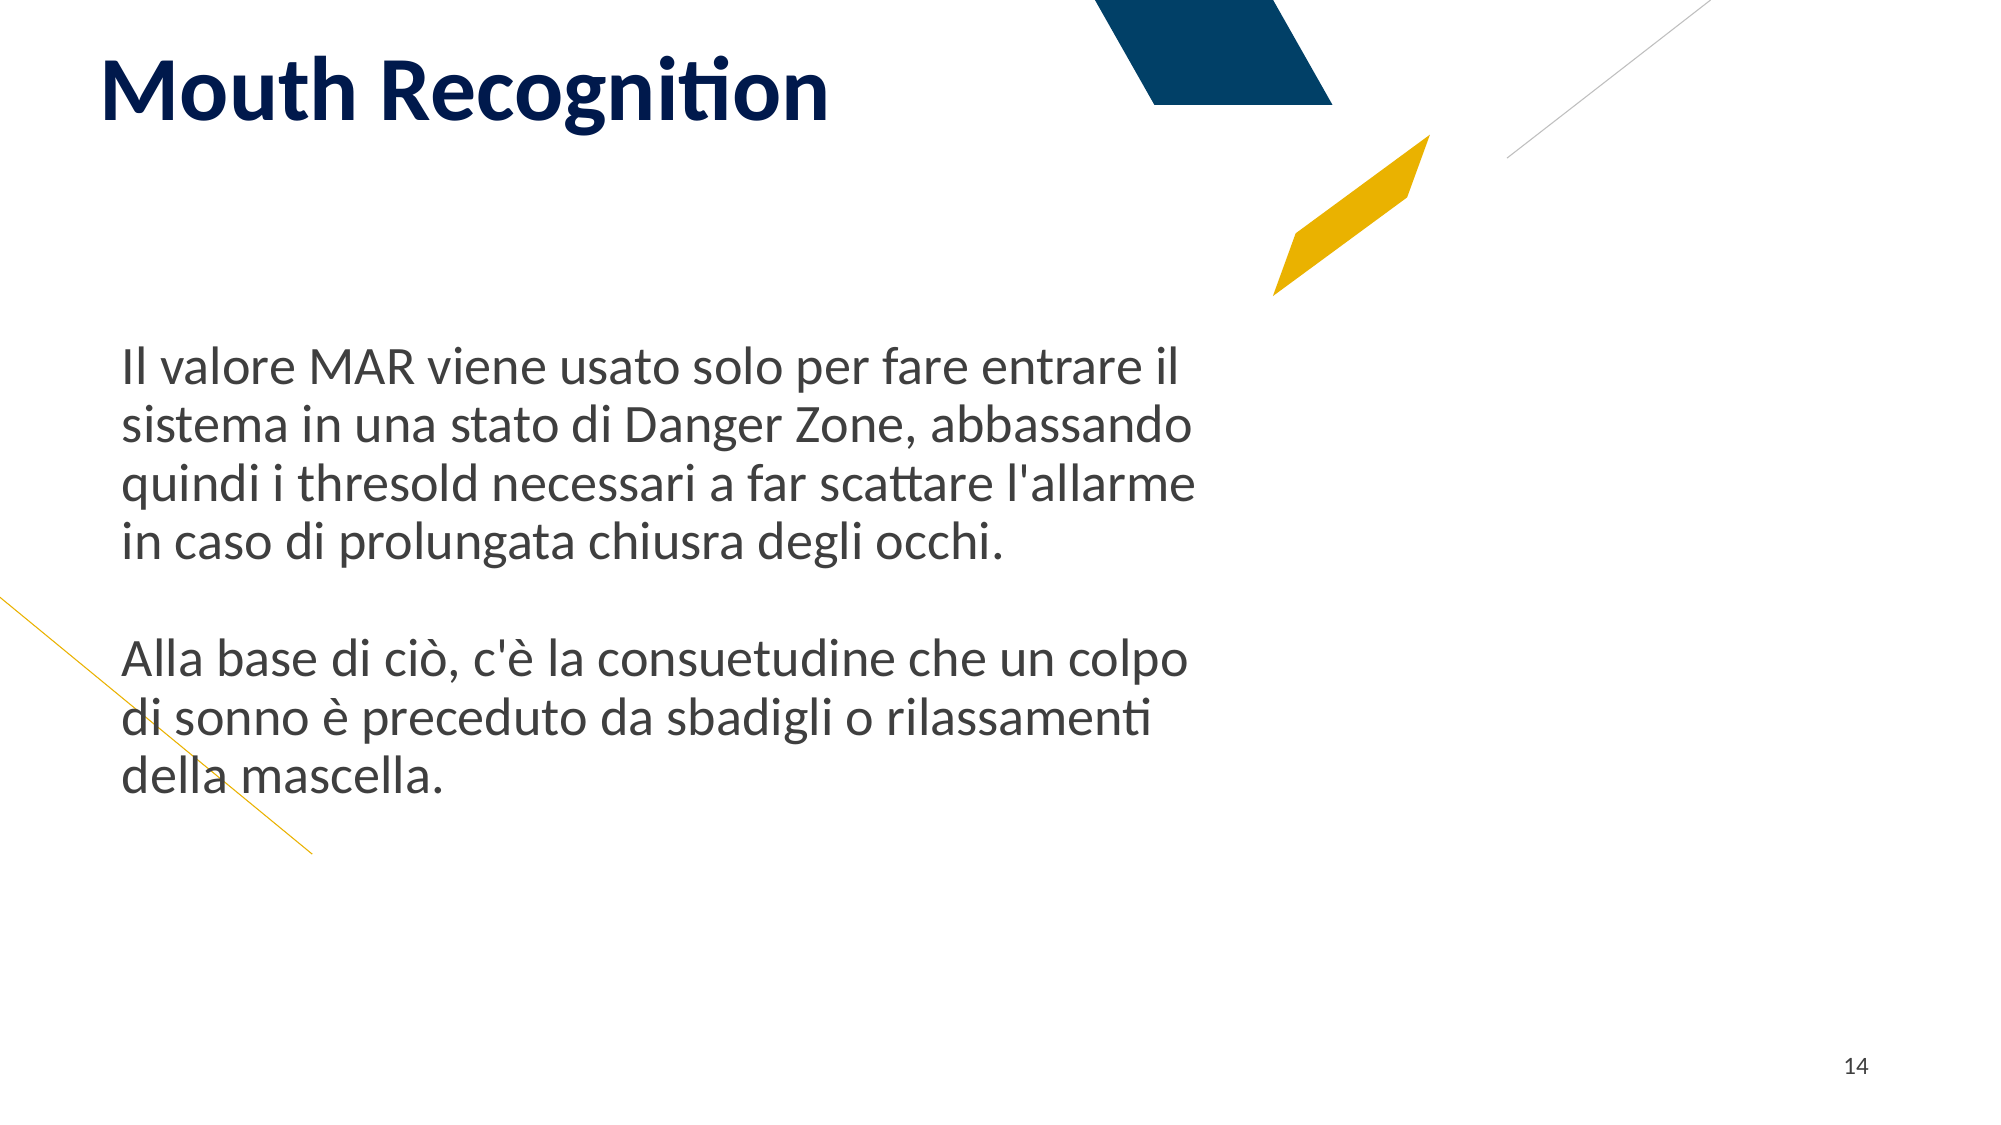

# Mouth Recognition
Il valore MAR viene usato solo per fare entrare il sistema in una stato di Danger Zone, abbassando quindi i thresold necessari a far scattare l'allarme in caso di prolungata chiusra degli occhi.
Alla base di ciò, c'è la consuetudine che un colpo di sonno è preceduto da sbadigli o rilassamenti della mascella.